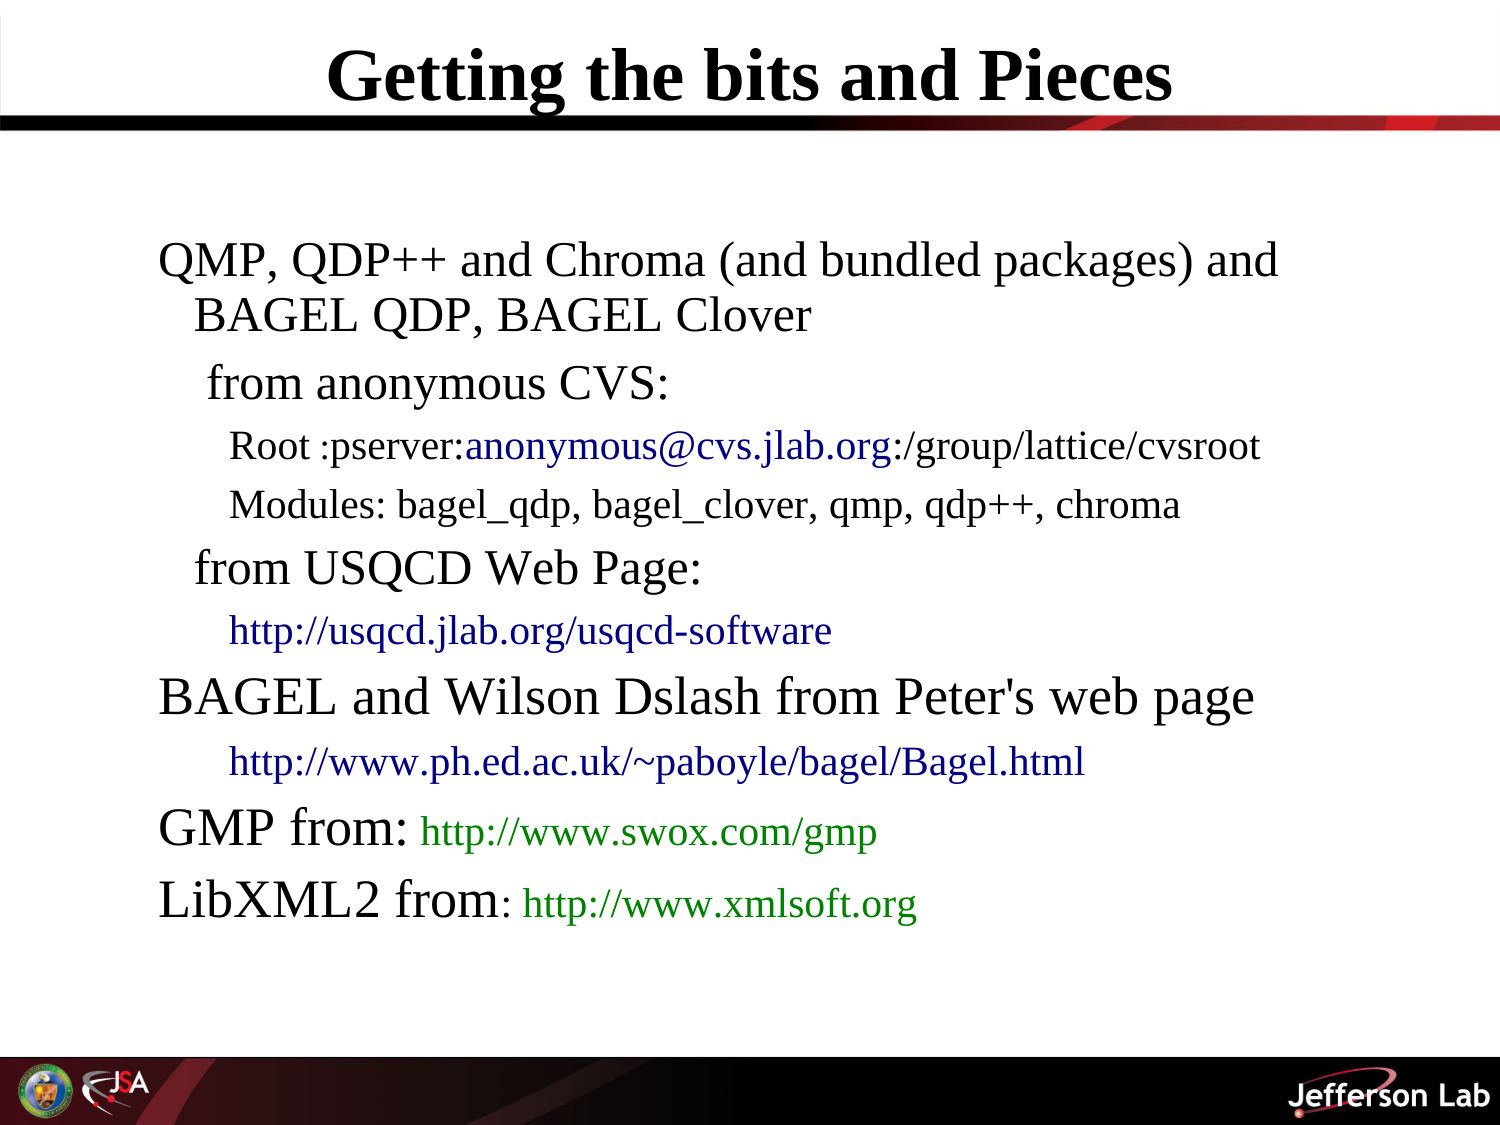

# Getting the bits and Pieces
QMP, QDP++ and Chroma (and bundled packages) and BAGEL QDP, BAGEL Clover
 from anonymous CVS:
Root :pserver:anonymous@cvs.jlab.org:/group/lattice/cvsroot
Modules: bagel_qdp, bagel_clover, qmp, qdp++, chroma
from USQCD Web Page:
http://usqcd.jlab.org/usqcd-software
BAGEL and Wilson Dslash from Peter's web page
http://www.ph.ed.ac.uk/~paboyle/bagel/Bagel.html
GMP from: http://www.swox.com/gmp
LibXML2 from: http://www.xmlsoft.org